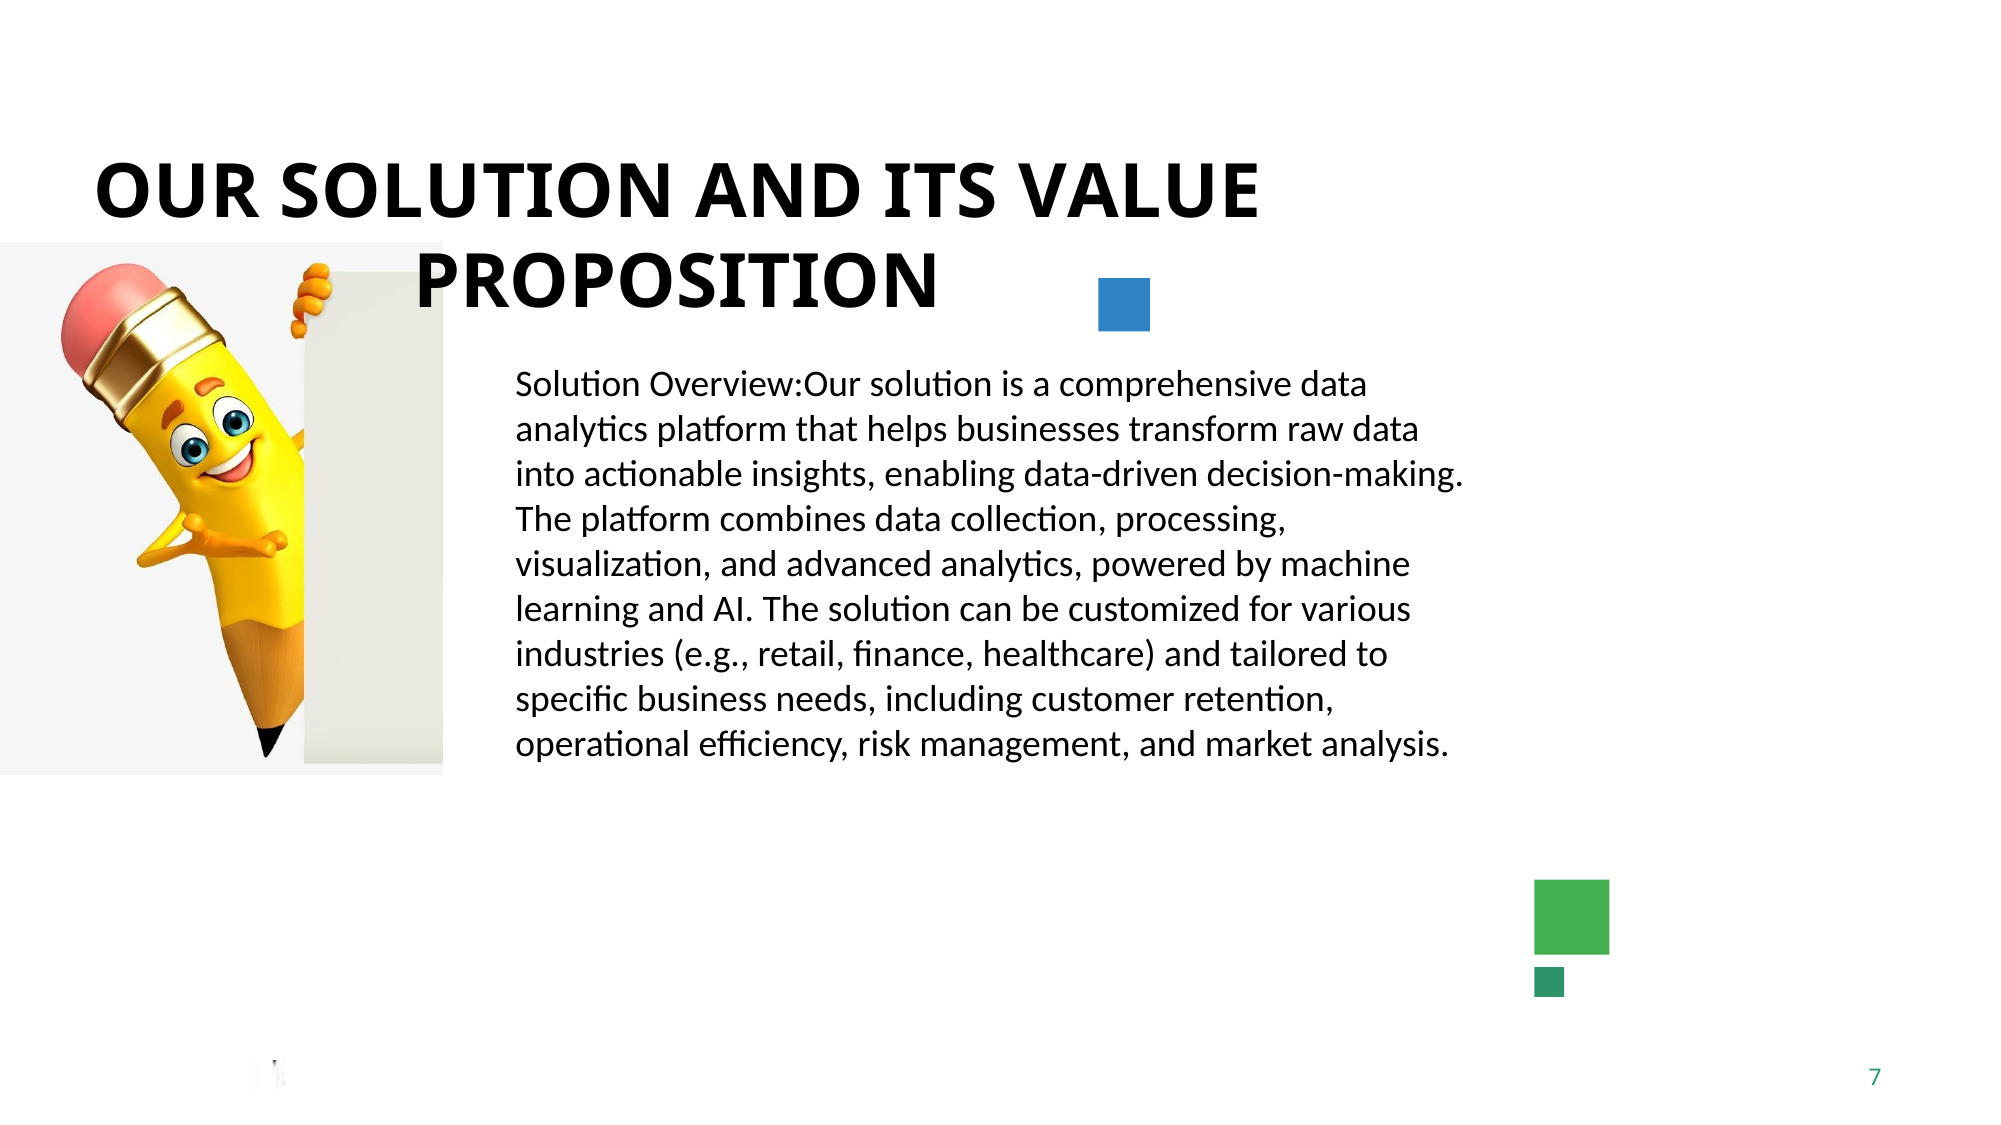

# OUR SOLUTION AND ITS VALUE PROPOSITION
Solution Overview:Our solution is a comprehensive data analytics platform that helps businesses transform raw data into actionable insights, enabling data-driven decision-making. The platform combines data collection, processing, visualization, and advanced analytics, powered by machine learning and AI. The solution can be customized for various industries (e.g., retail, finance, healthcare) and tailored to specific business needs, including customer retention, operational efficiency, risk management, and market analysis.